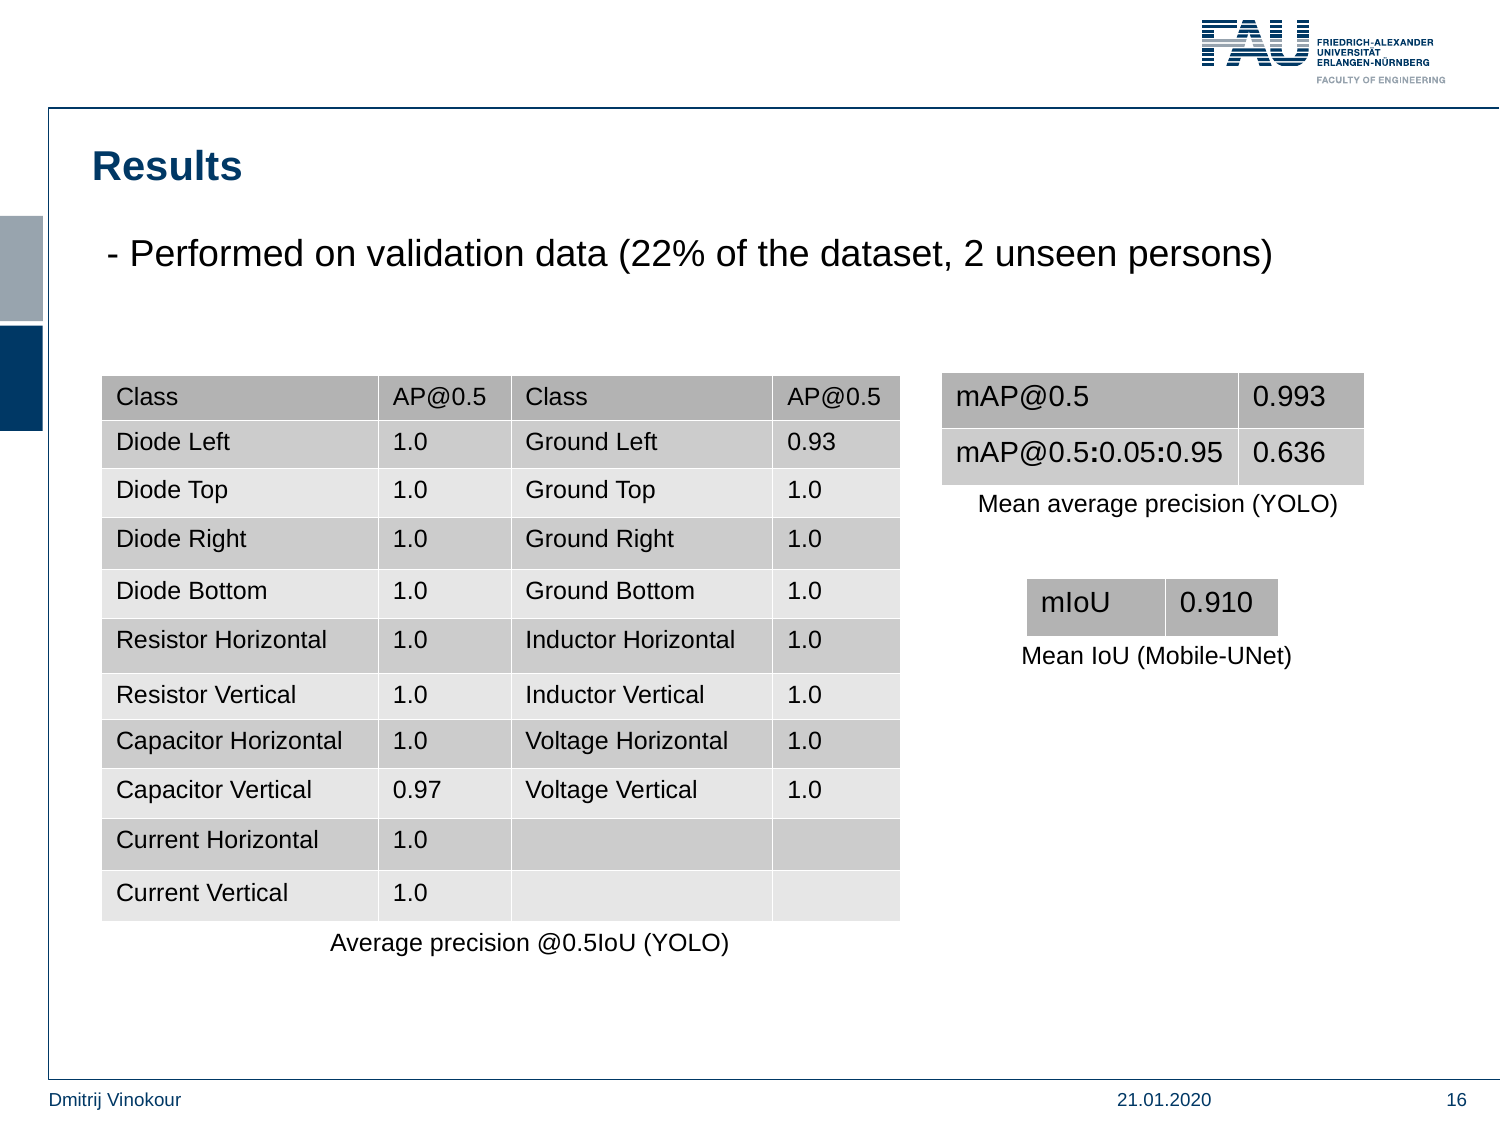

Results
- Performed on validation data (22% of the dataset, 2 unseen persons)
| mAP@0.5 | 0.993 |
| --- | --- |
| mAP@0.5:0.05:0.95 | 0.636 |
| Class | AP@0.5 | Class | AP@0.5 |
| --- | --- | --- | --- |
| Diode Left | 1.0 | Ground Left | 0.93 |
| Diode Top | 1.0 | Ground Top | 1.0 |
| Diode Right | 1.0 | Ground Right | 1.0 |
| Diode Bottom | 1.0 | Ground Bottom | 1.0 |
| Resistor Horizontal | 1.0 | Inductor Horizontal | 1.0 |
| Resistor Vertical | 1.0 | Inductor Vertical | 1.0 |
| Capacitor Horizontal | 1.0 | Voltage Horizontal | 1.0 |
| Capacitor Vertical | 0.97 | Voltage Vertical | 1.0 |
| Current Horizontal | 1.0 | | |
| Current Vertical | 1.0 | | |
Mean average precision (YOLO)
| mIoU | 0.910 |
| --- | --- |
Mean IoU (Mobile-UNet)
Average precision @0.5IoU (YOLO)
21.01.2020
Dmitrij Vinokour